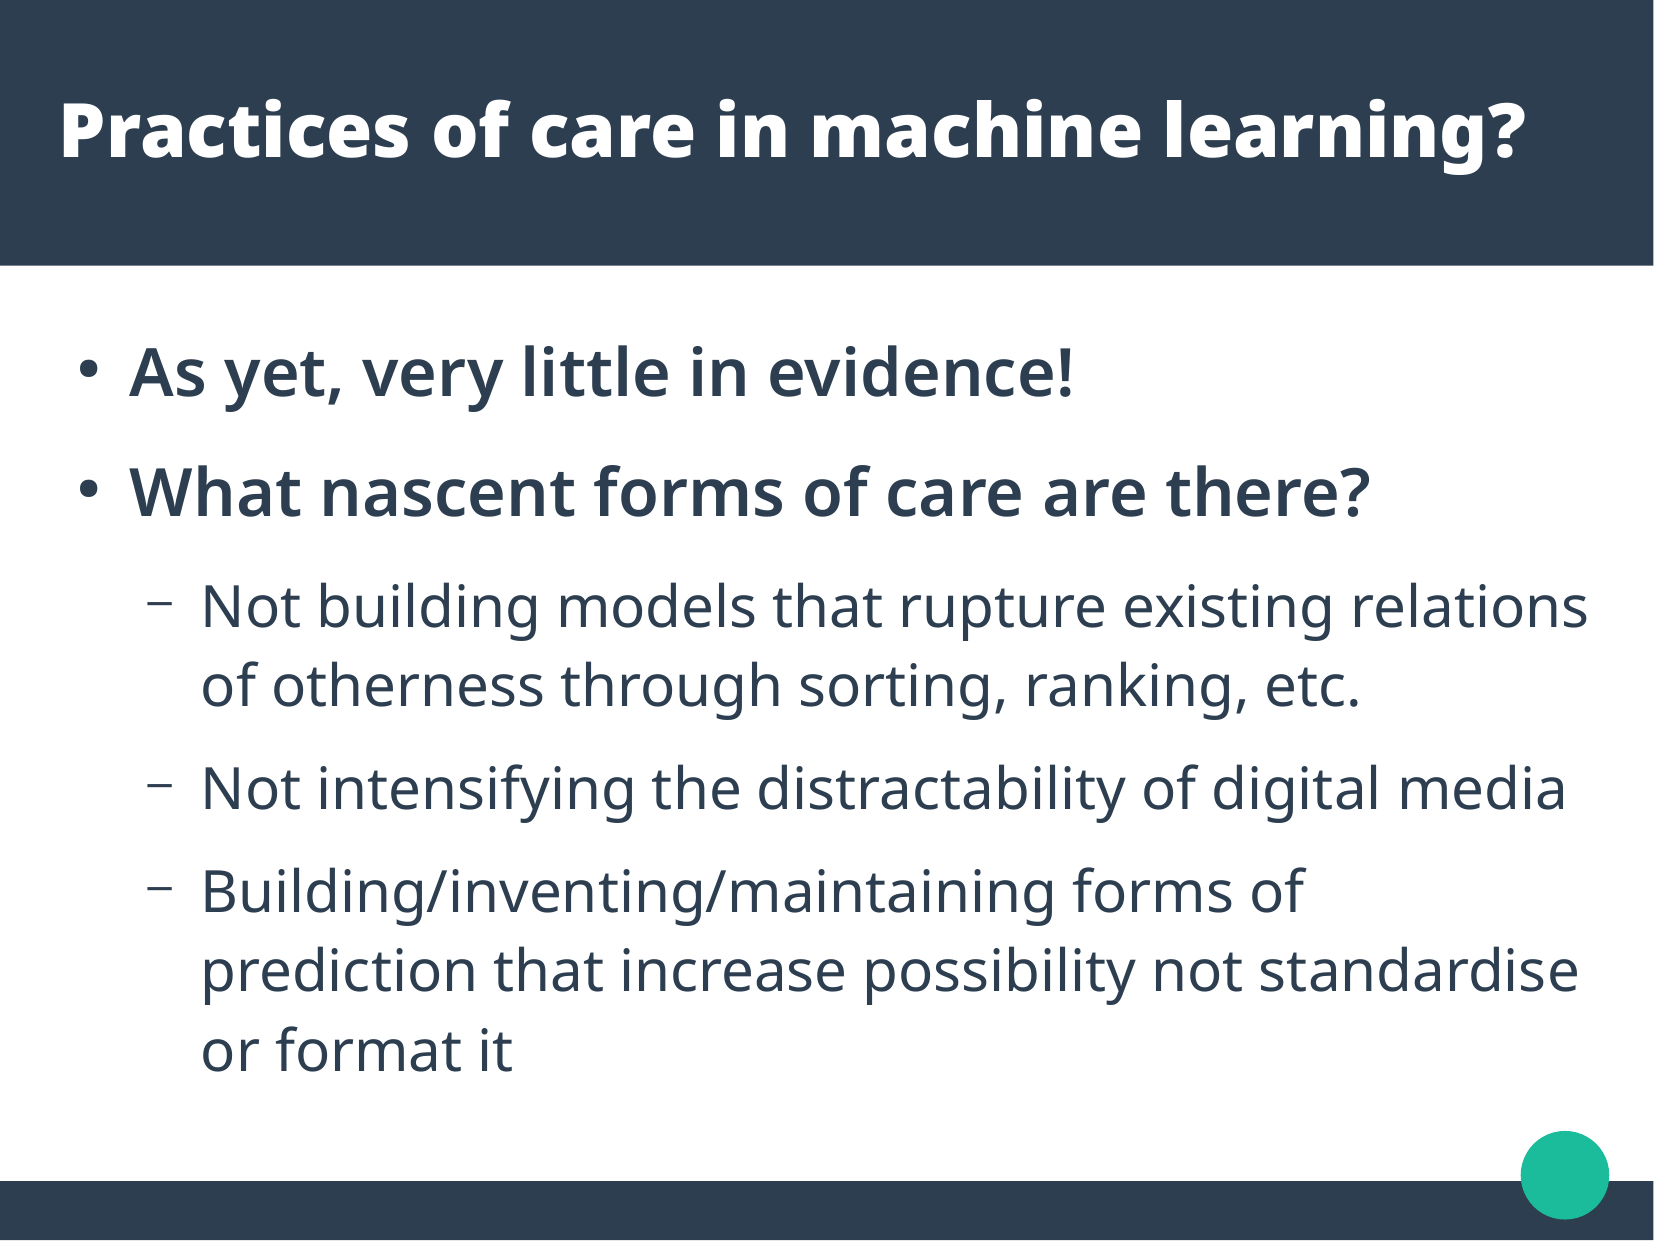

# Practices of care in machine learning?
As yet, very little in evidence!
What nascent forms of care are there?
Not building models that rupture existing relations of otherness through sorting, ranking, etc.
Not intensifying the distractability of digital media
Building/inventing/maintaining forms of prediction that increase possibility not standardise or format it